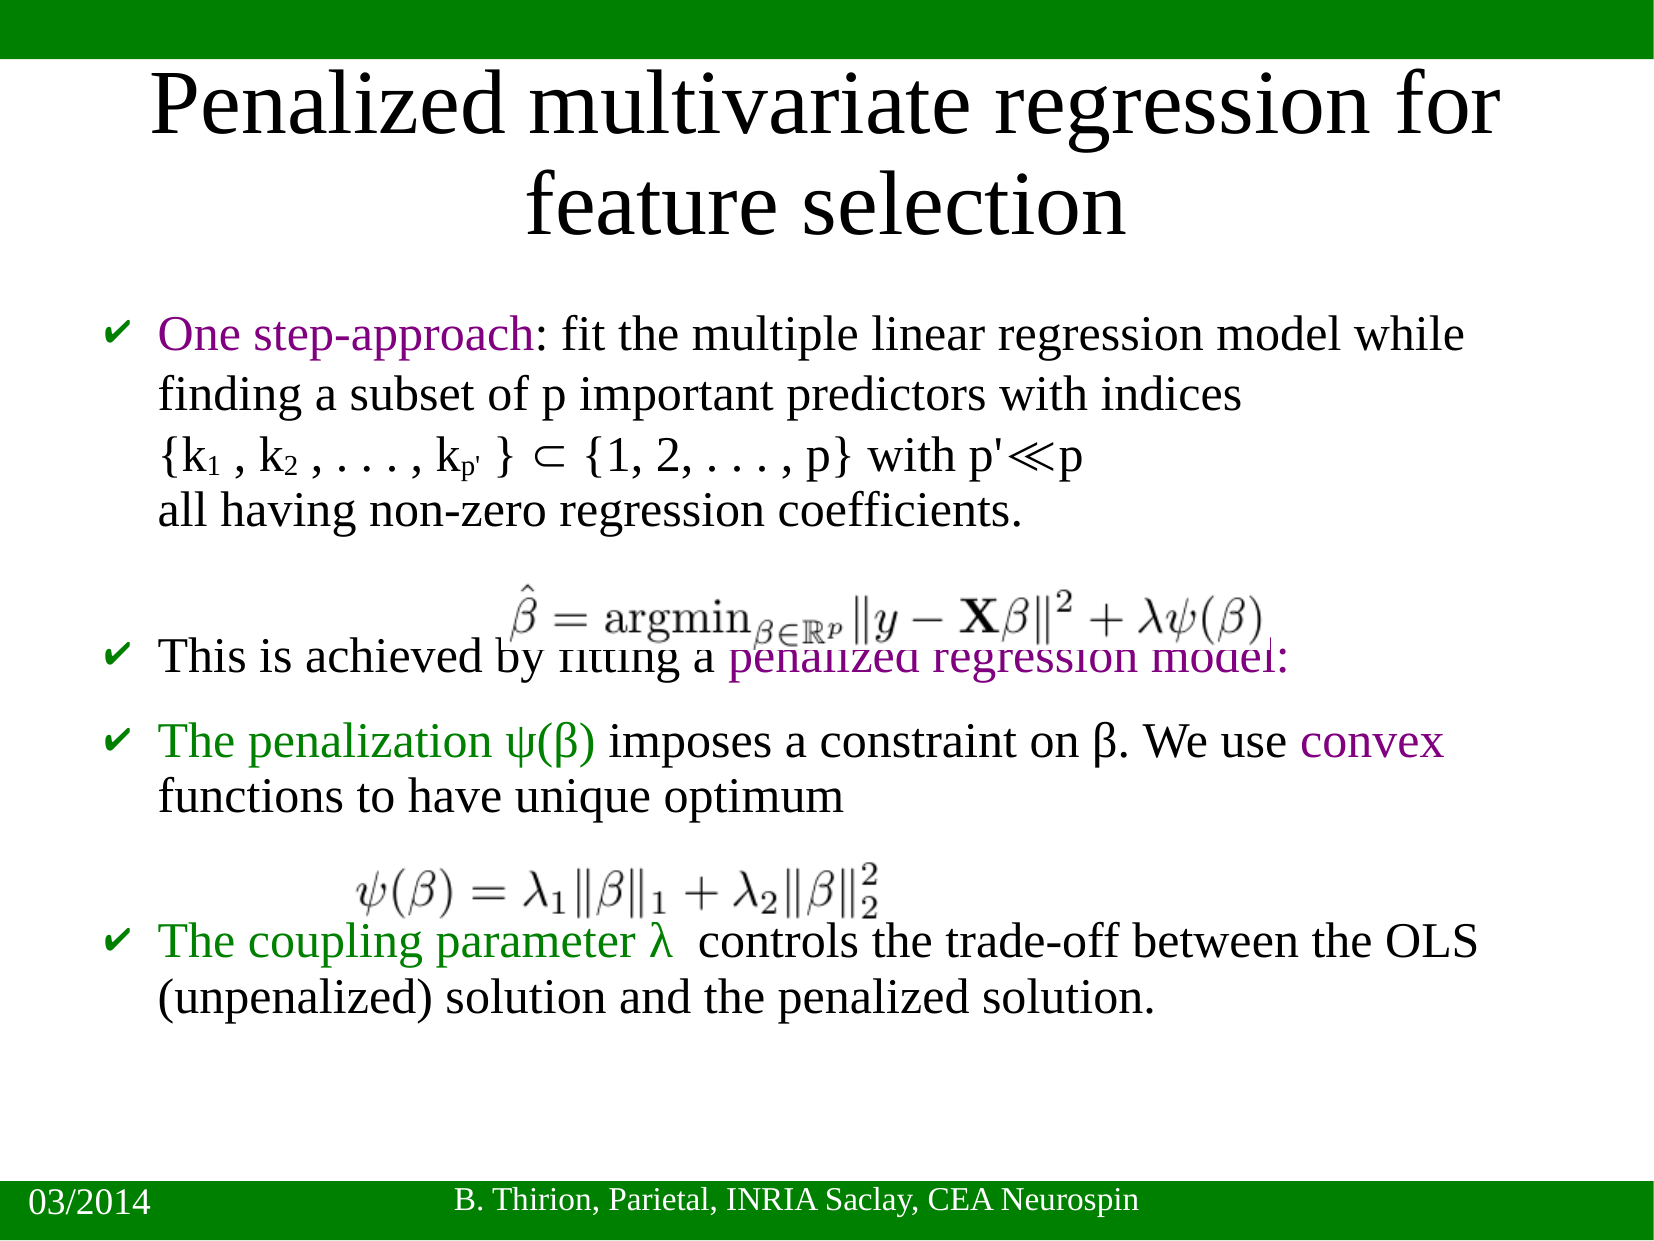

# Penalized multivariate regression for feature selection
One step-approach: fit the multiple linear regression model while finding a subset of p important predictors with indices 			 		{k1 , k2 , . . . , kp' }  {1, 2, . . . , p} with p'≪p
all having non-zero regression coefficients.
This is achieved by fitting a penalized regression model:
The penalization ψ(β) imposes a constraint on β. We use convex functions to have unique optimum
The coupling parameter λ controls the trade-off between the OLS (unpenalized) solution and the penalized solution.